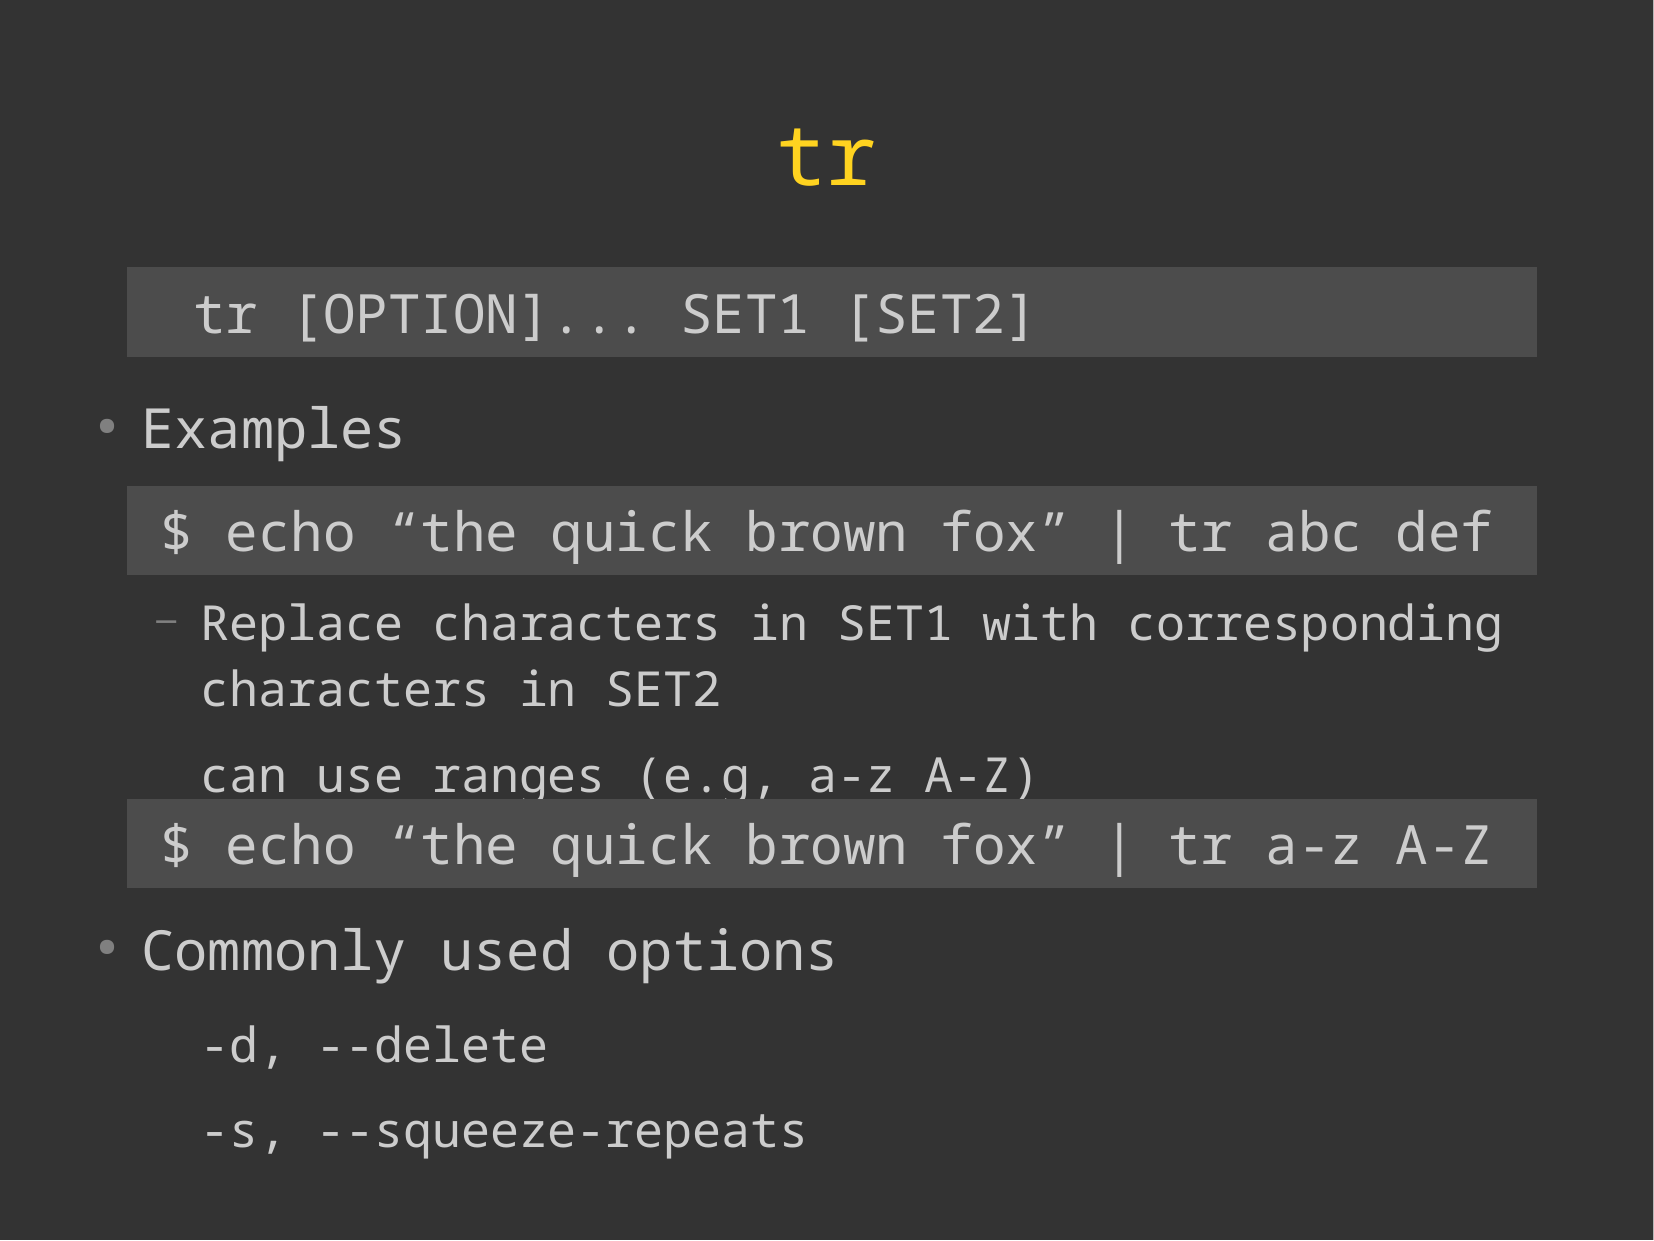

# tr
| tr [OPTION]... SET1 [SET2] |
| --- |
Examples
Replace characters in SET1 with corresponding characters in SET2
can use ranges (e.g, a-z A-Z)
Commonly used options
-d, --delete
-s, --squeeze-repeats
| $ echo “the quick brown fox” | tr abc def |
| --- |
| $ echo “the quick brown fox” | tr a-z A-Z |
| --- |